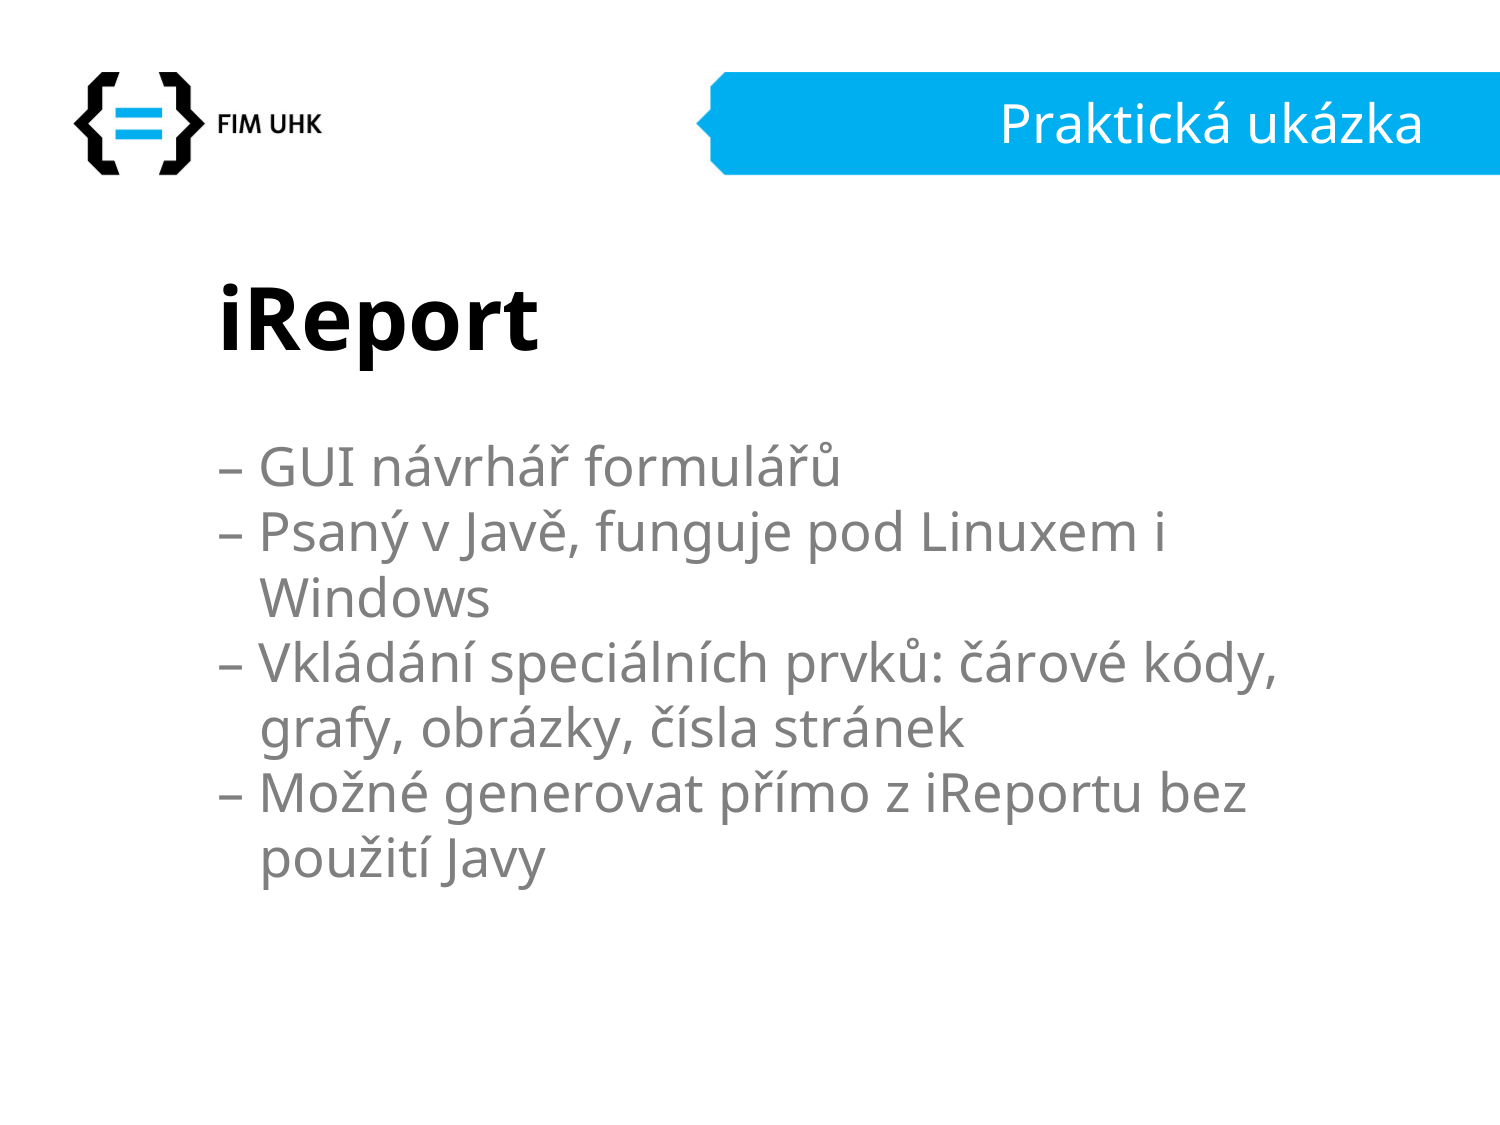

# Praktická ukázka
iReport
– GUI návrhář formulářů
– Psaný v Javě, funguje pod Linuxem i
 Windows
– Vkládání speciálních prvků: čárové kódy,
 grafy, obrázky, čísla stránek
– Možné generovat přímo z iReportu bez
 použití Javy